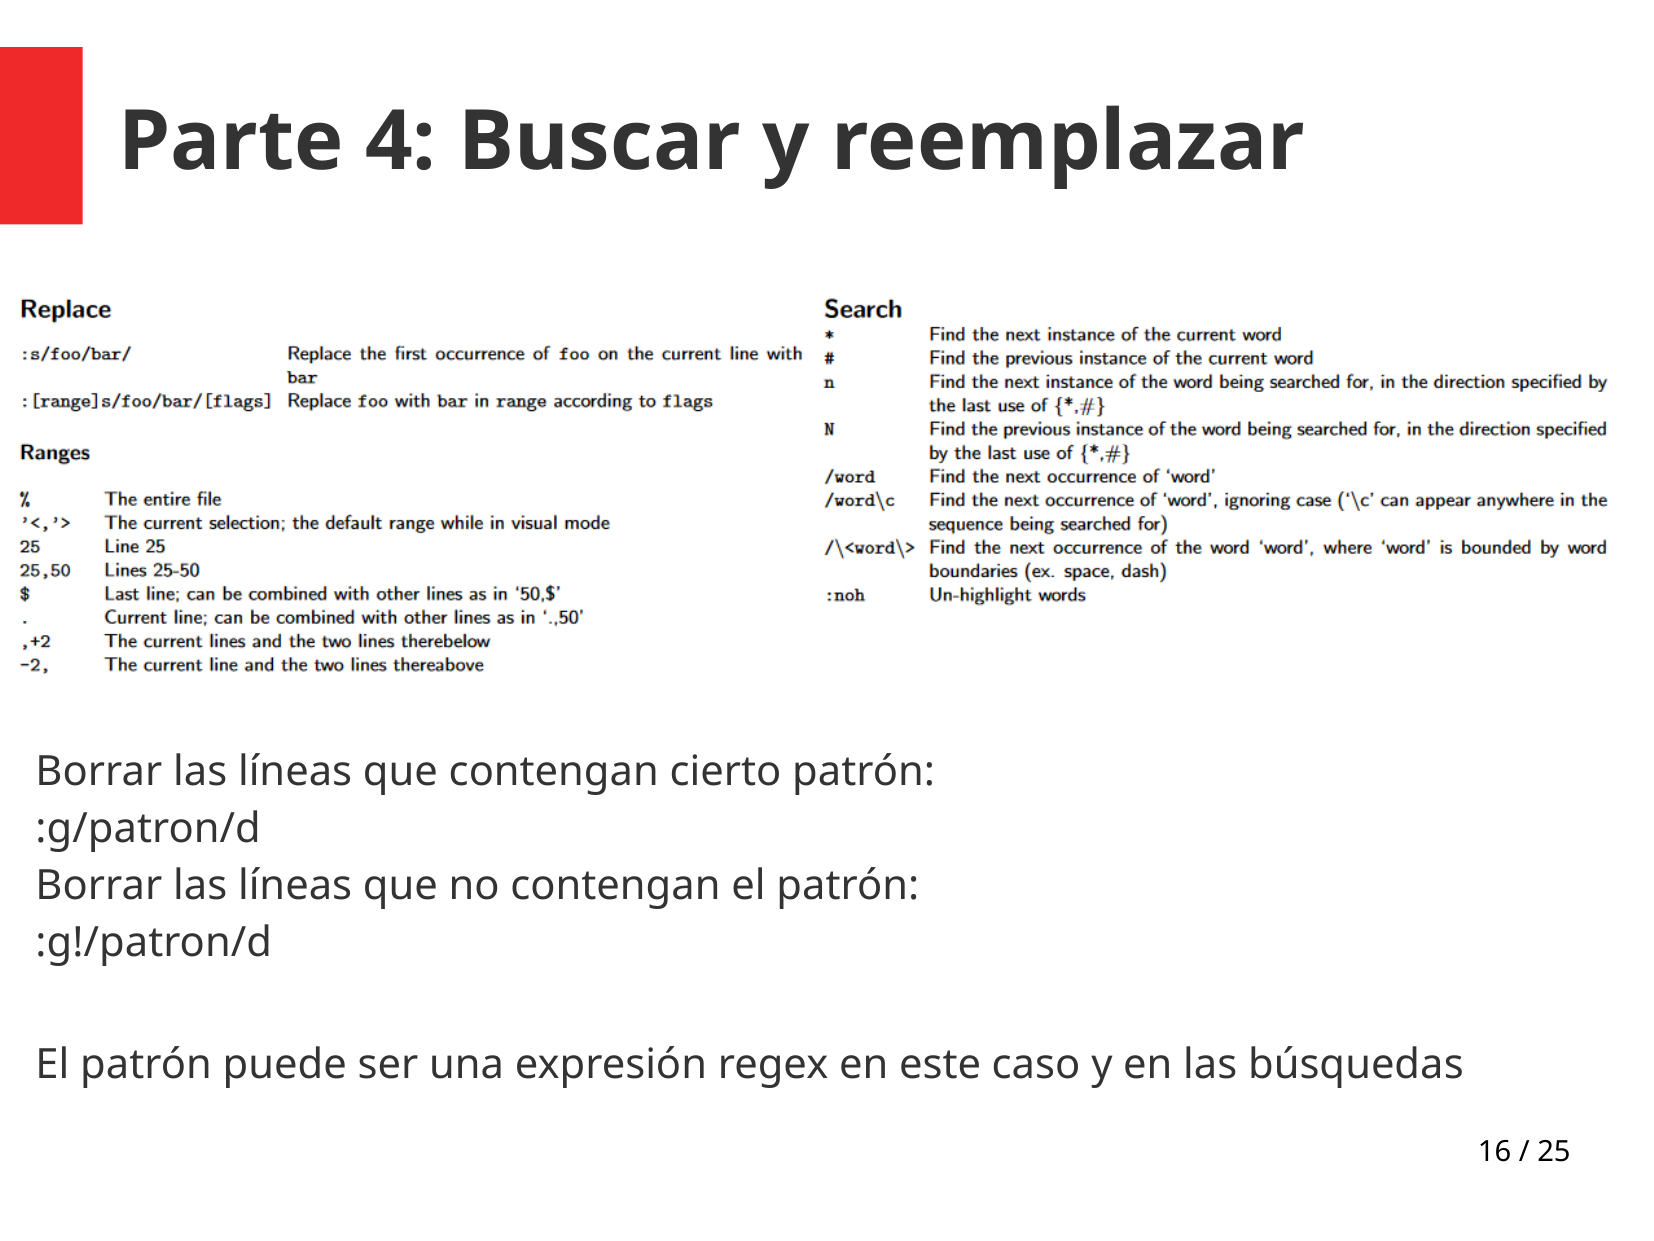

# Parte 4: Buscar y reemplazar
Borrar las líneas que contengan cierto patrón:
:g/patron/d
Borrar las líneas que no contengan el patrón:
:g!/patron/d
El patrón puede ser una expresión regex en este caso y en las búsquedas
16